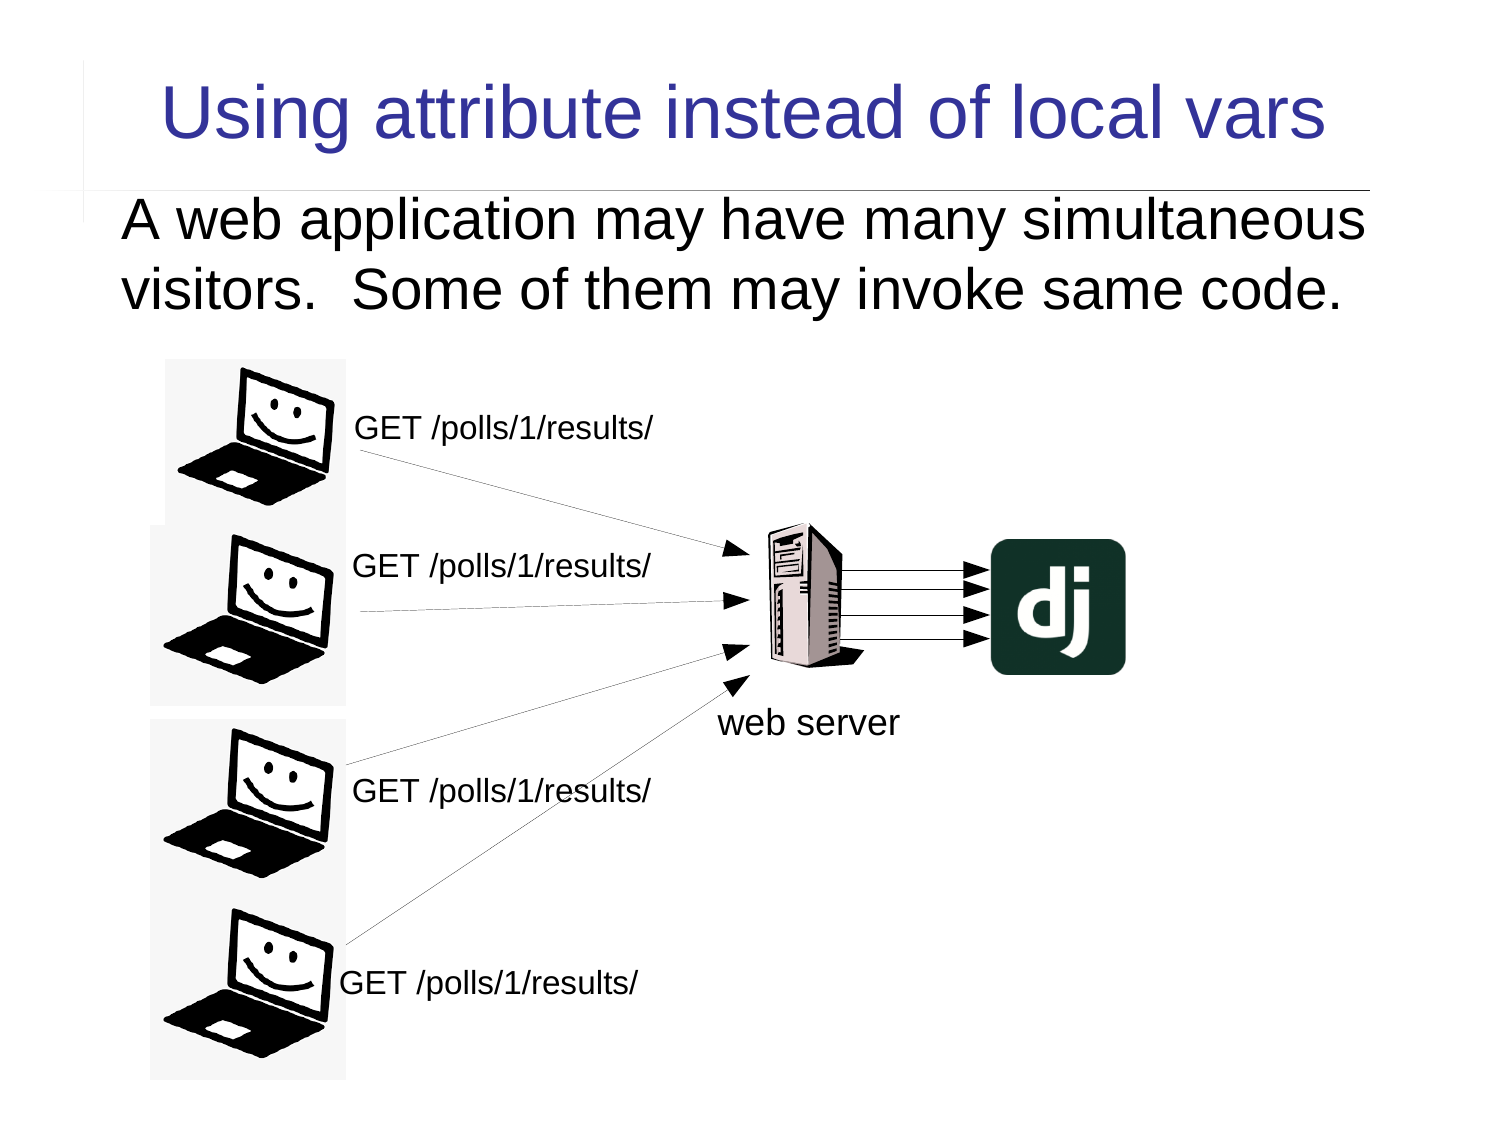

# Using attribute instead of local vars
A web application may have many simultaneous visitors. Some of them may invoke same code.
GET /polls/1/results/
GET /polls/1/results/
web server
GET /polls/1/results/
GET /polls/1/results/